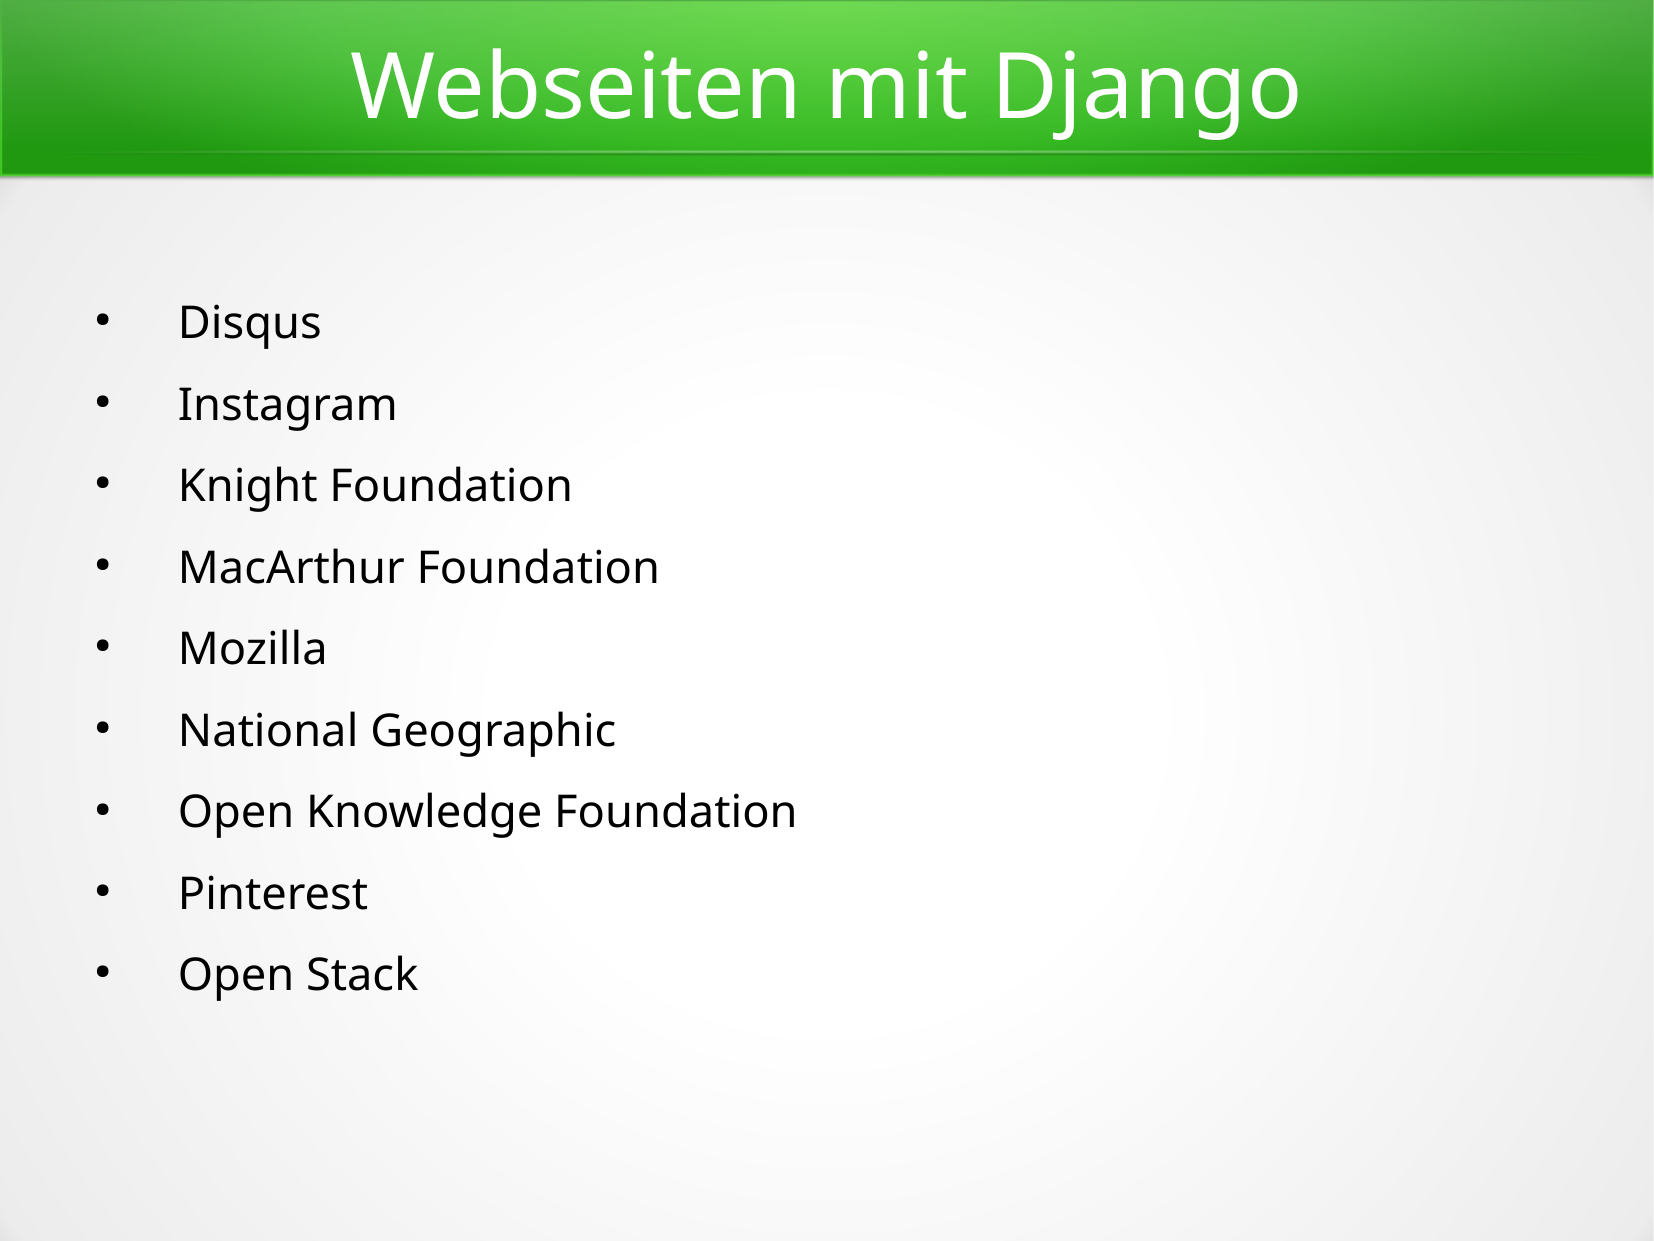

# Webseiten mit Django
 Disqus
 Instagram
 Knight Foundation
 MacArthur Foundation
 Mozilla
 National Geographic
 Open Knowledge Foundation
 Pinterest
 Open Stack